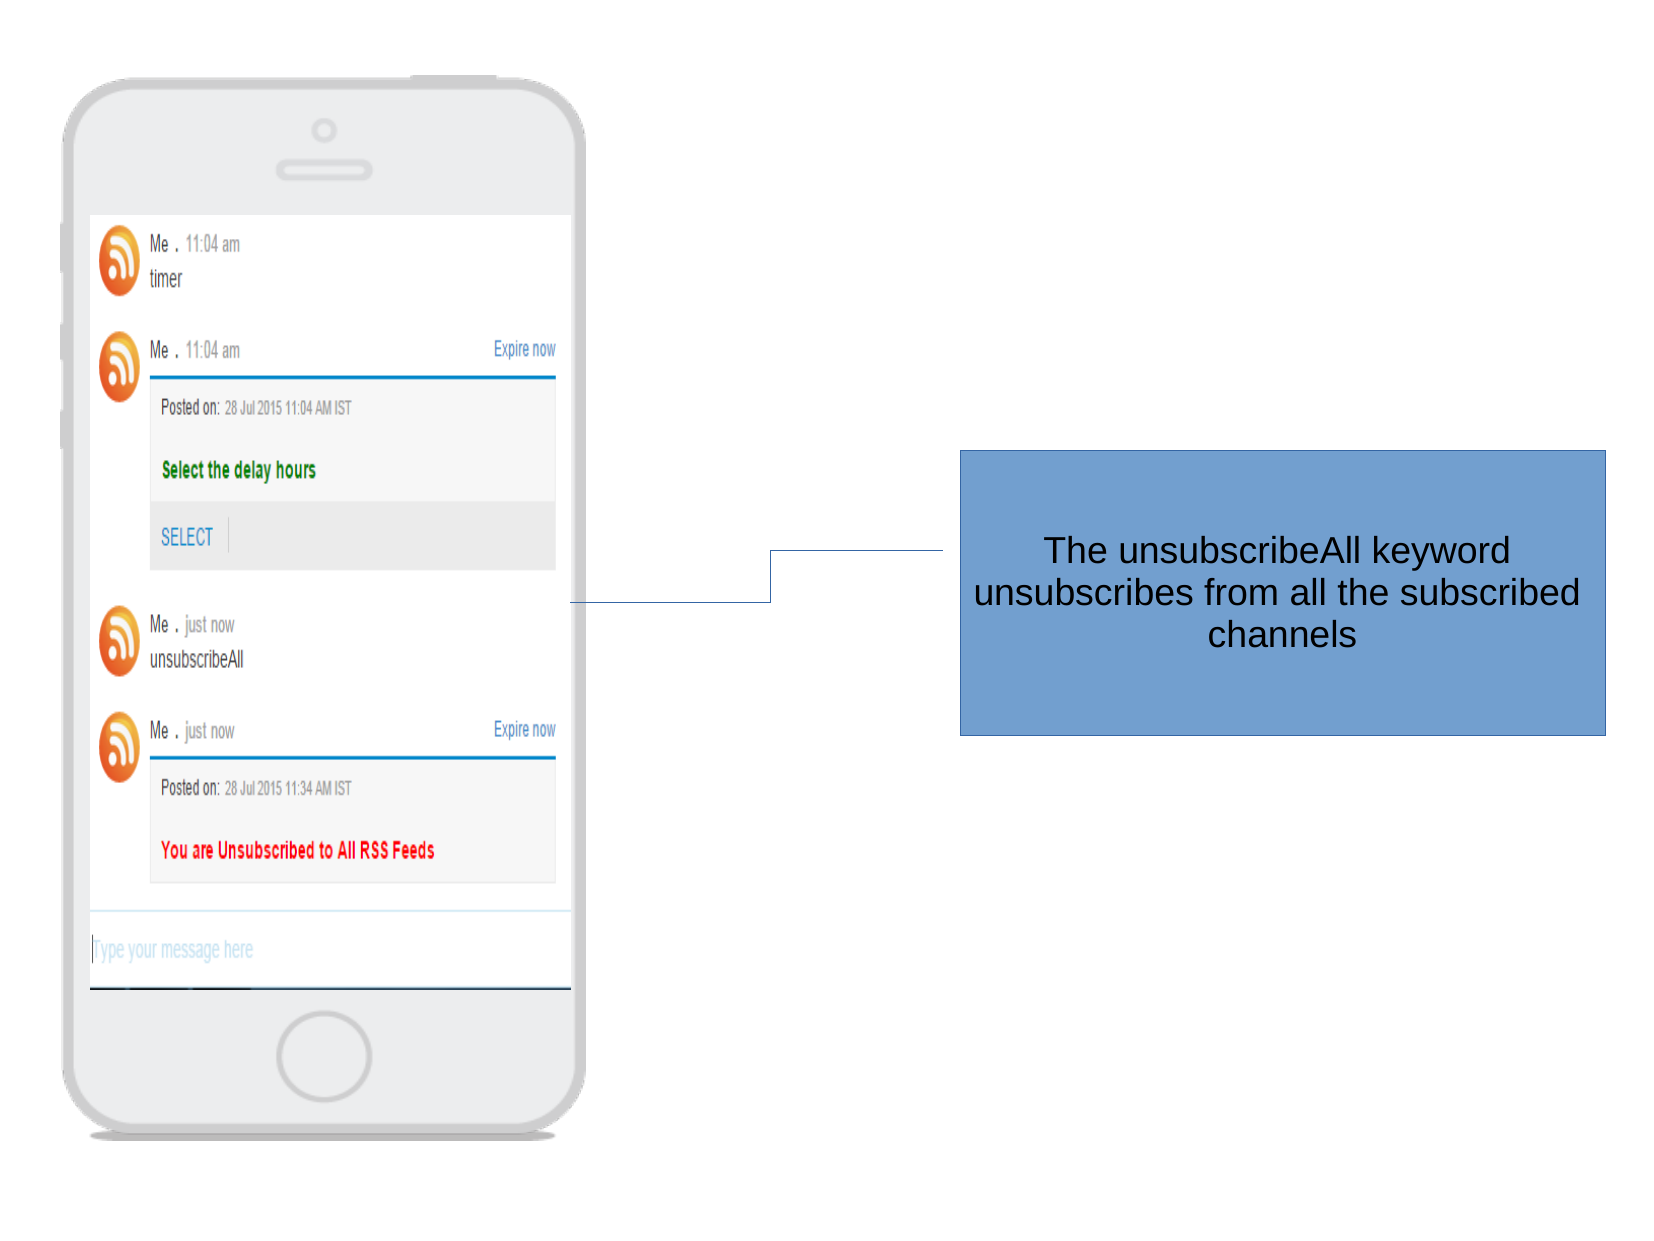

The unsubscribeAll keyword
unsubscribes from all the subscribed
channels